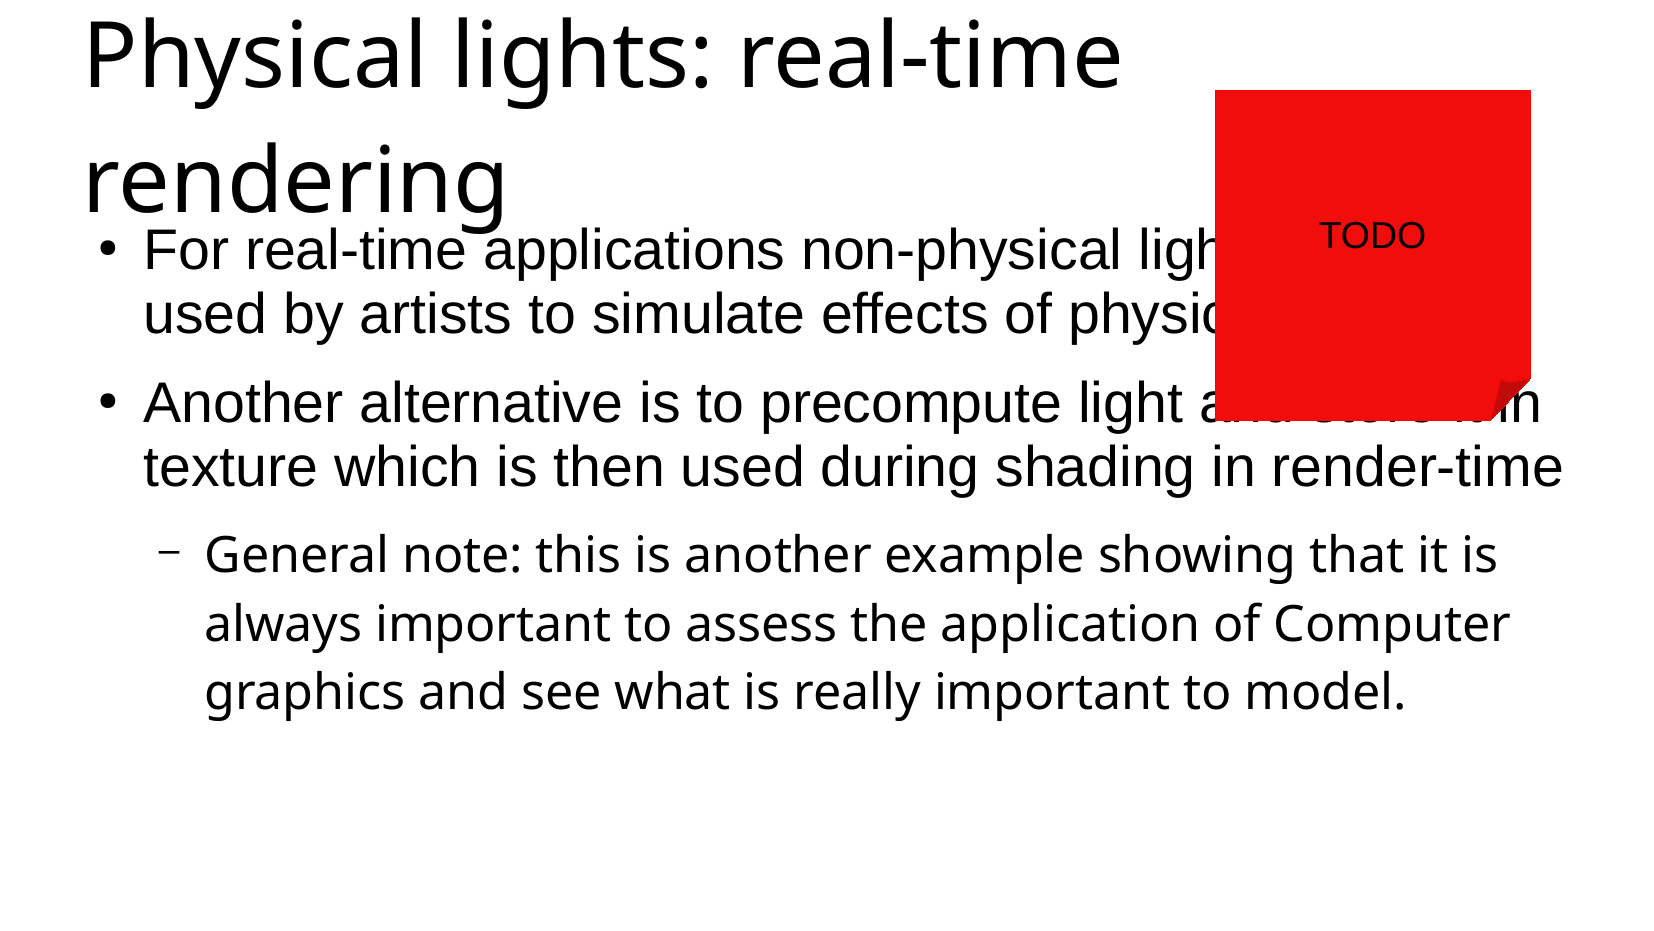

# Physical lights: real-time rendering
TODO
For real-time applications non-physical lights are often used by artists to simulate effects of physical lights
Another alternative is to precompute light and store it in texture which is then used during shading in render-time
General note: this is another example showing that it is always important to assess the application of Computer graphics and see what is really important to model.